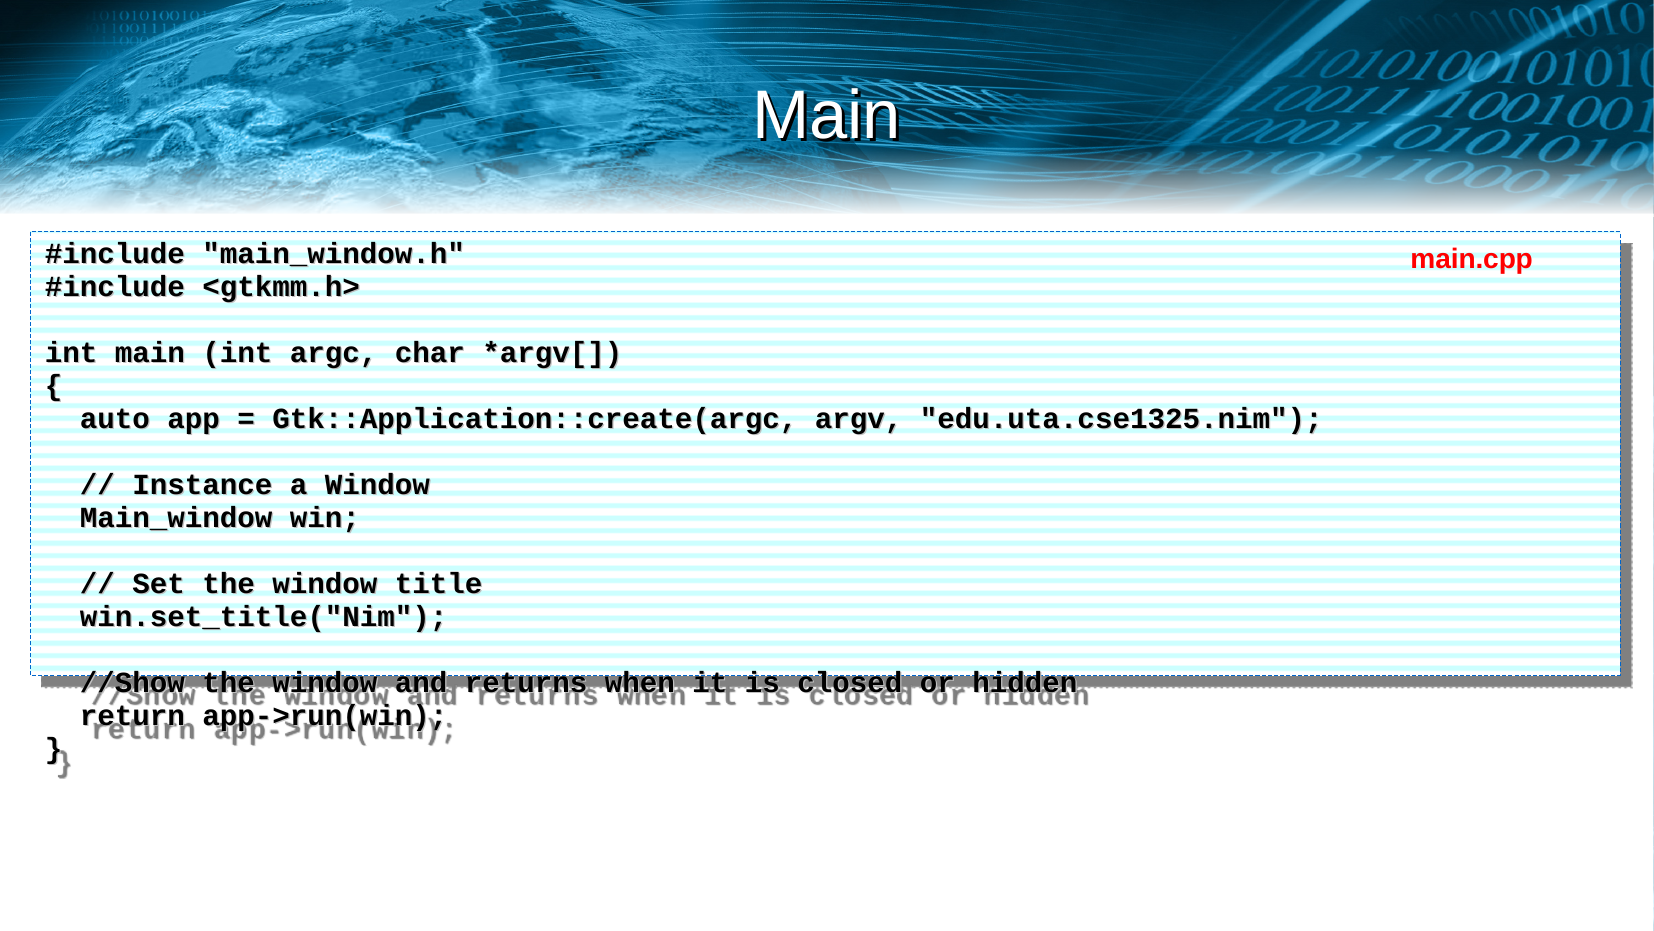

# Main
#include "main_window.h"
#include <gtkmm.h>
int main (int argc, char *argv[])
{
 auto app = Gtk::Application::create(argc, argv, "edu.uta.cse1325.nim");
 // Instance a Window
 Main_window win;
 // Set the window title
 win.set_title("Nim");
 //Show the window and returns when it is closed or hidden
 return app->run(win);
}
main.cpp